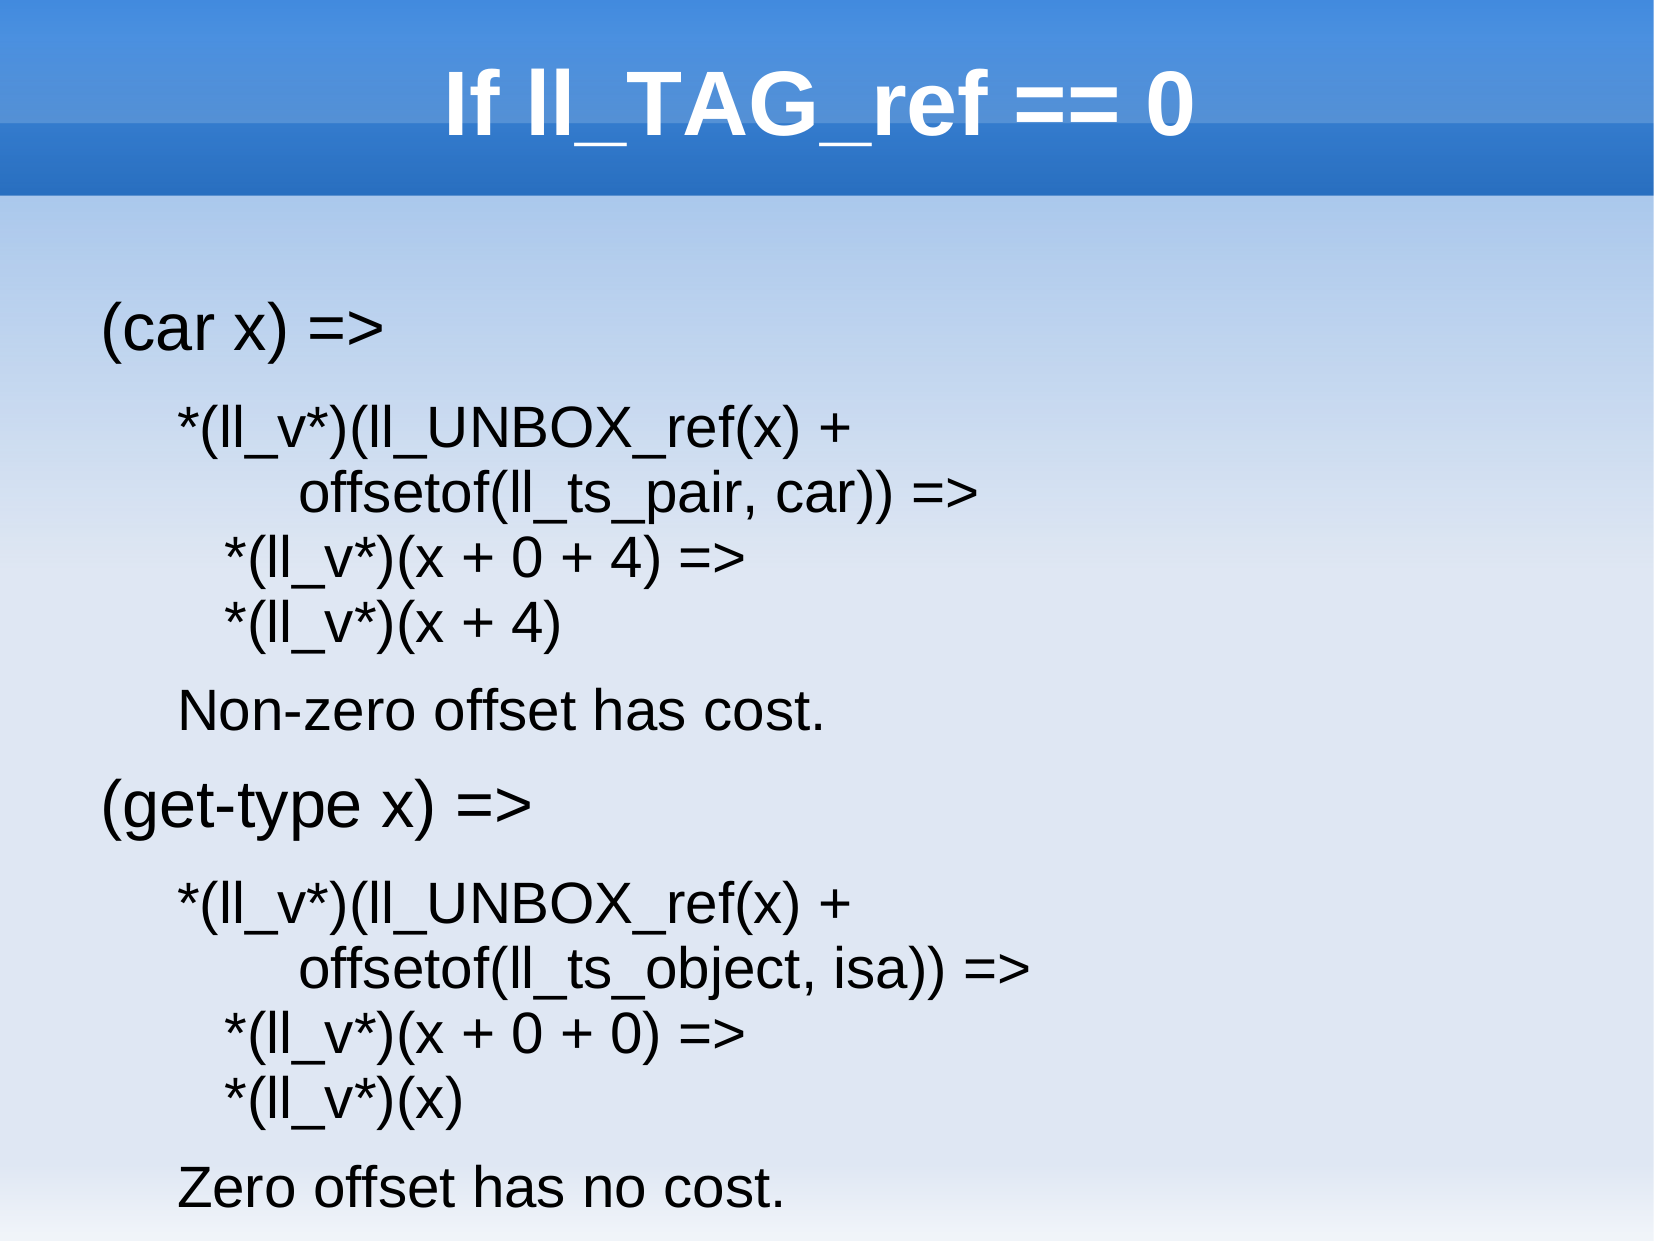

# If ll_TAG_ref == 0
(car x) =>
*(ll_v*)(ll_UNBOX_ref(x) +
	offsetof(ll_ts_pair, car)) =>
*(ll_v*)(x + 0 + 4) =>
*(ll_v*)(x + 4)
Non-zero offset has cost.
(get-type x) =>
*(ll_v*)(ll_UNBOX_ref(x) +
	offsetof(ll_ts_object, isa)) =>
*(ll_v*)(x + 0 + 0) =>
*(ll_v*)(x)
Zero offset has no cost.